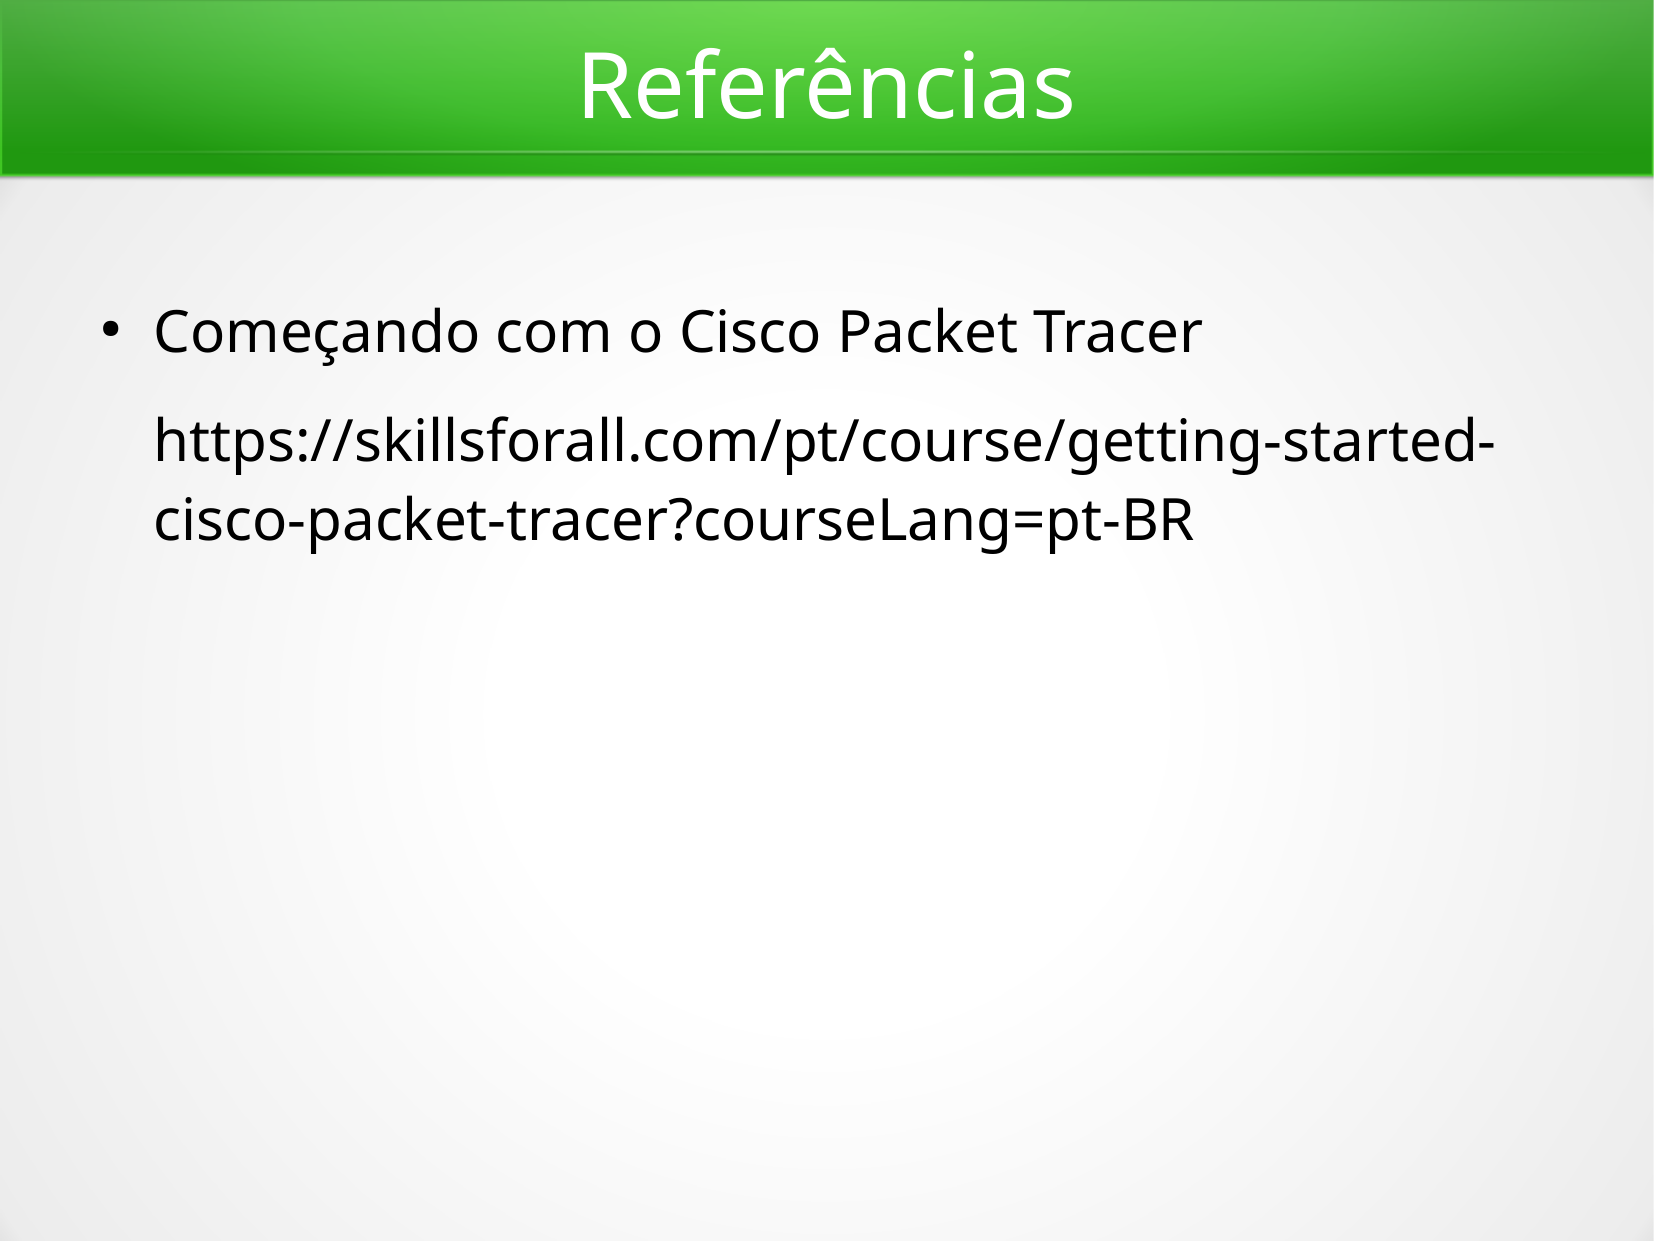

# Referências
Começando com o Cisco Packet Tracer
https://skillsforall.com/pt/course/getting-started-cisco-packet-tracer?courseLang=pt-BR